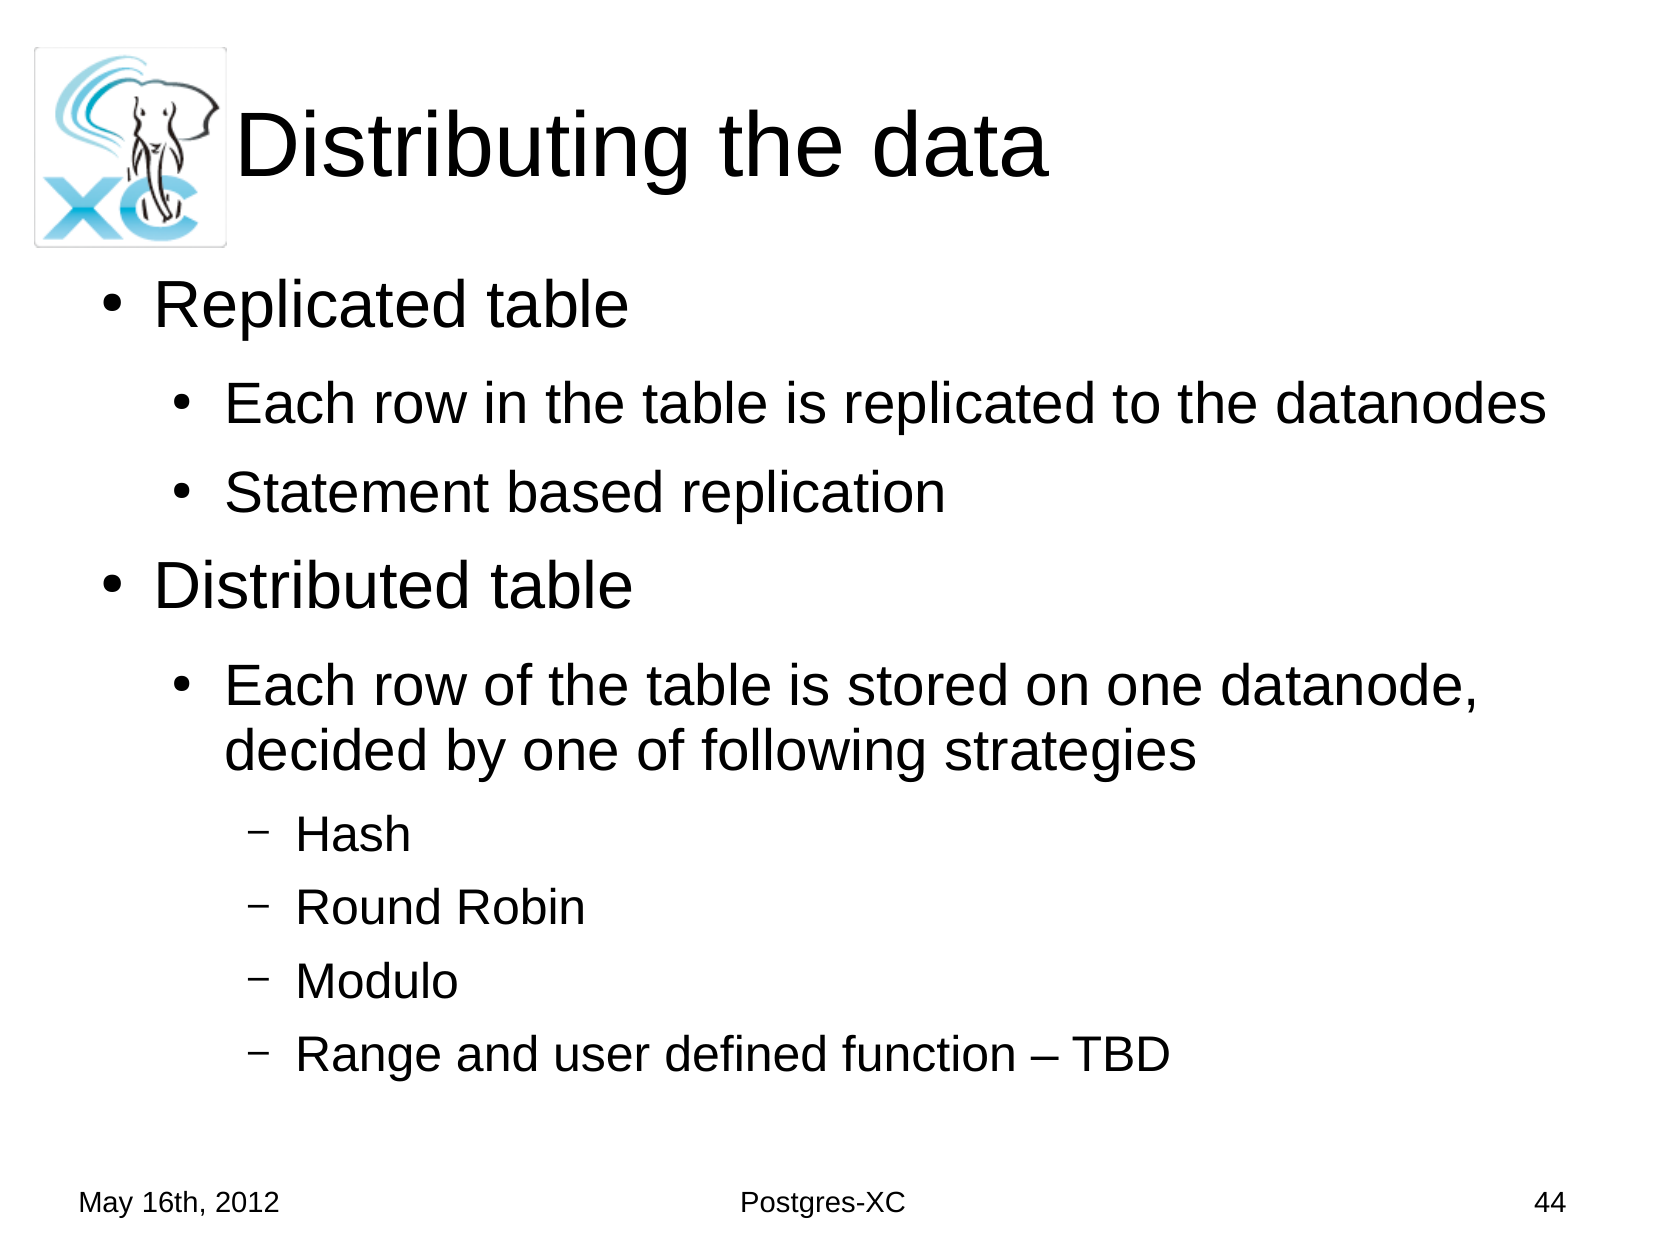

# Distributing the data
Replicated table
Each row in the table is replicated to the datanodes
Statement based replication
Distributed table
Each row of the table is stored on one datanode, decided by one of following strategies
Hash
Round Robin
Modulo
Range and user defined function – TBD
44